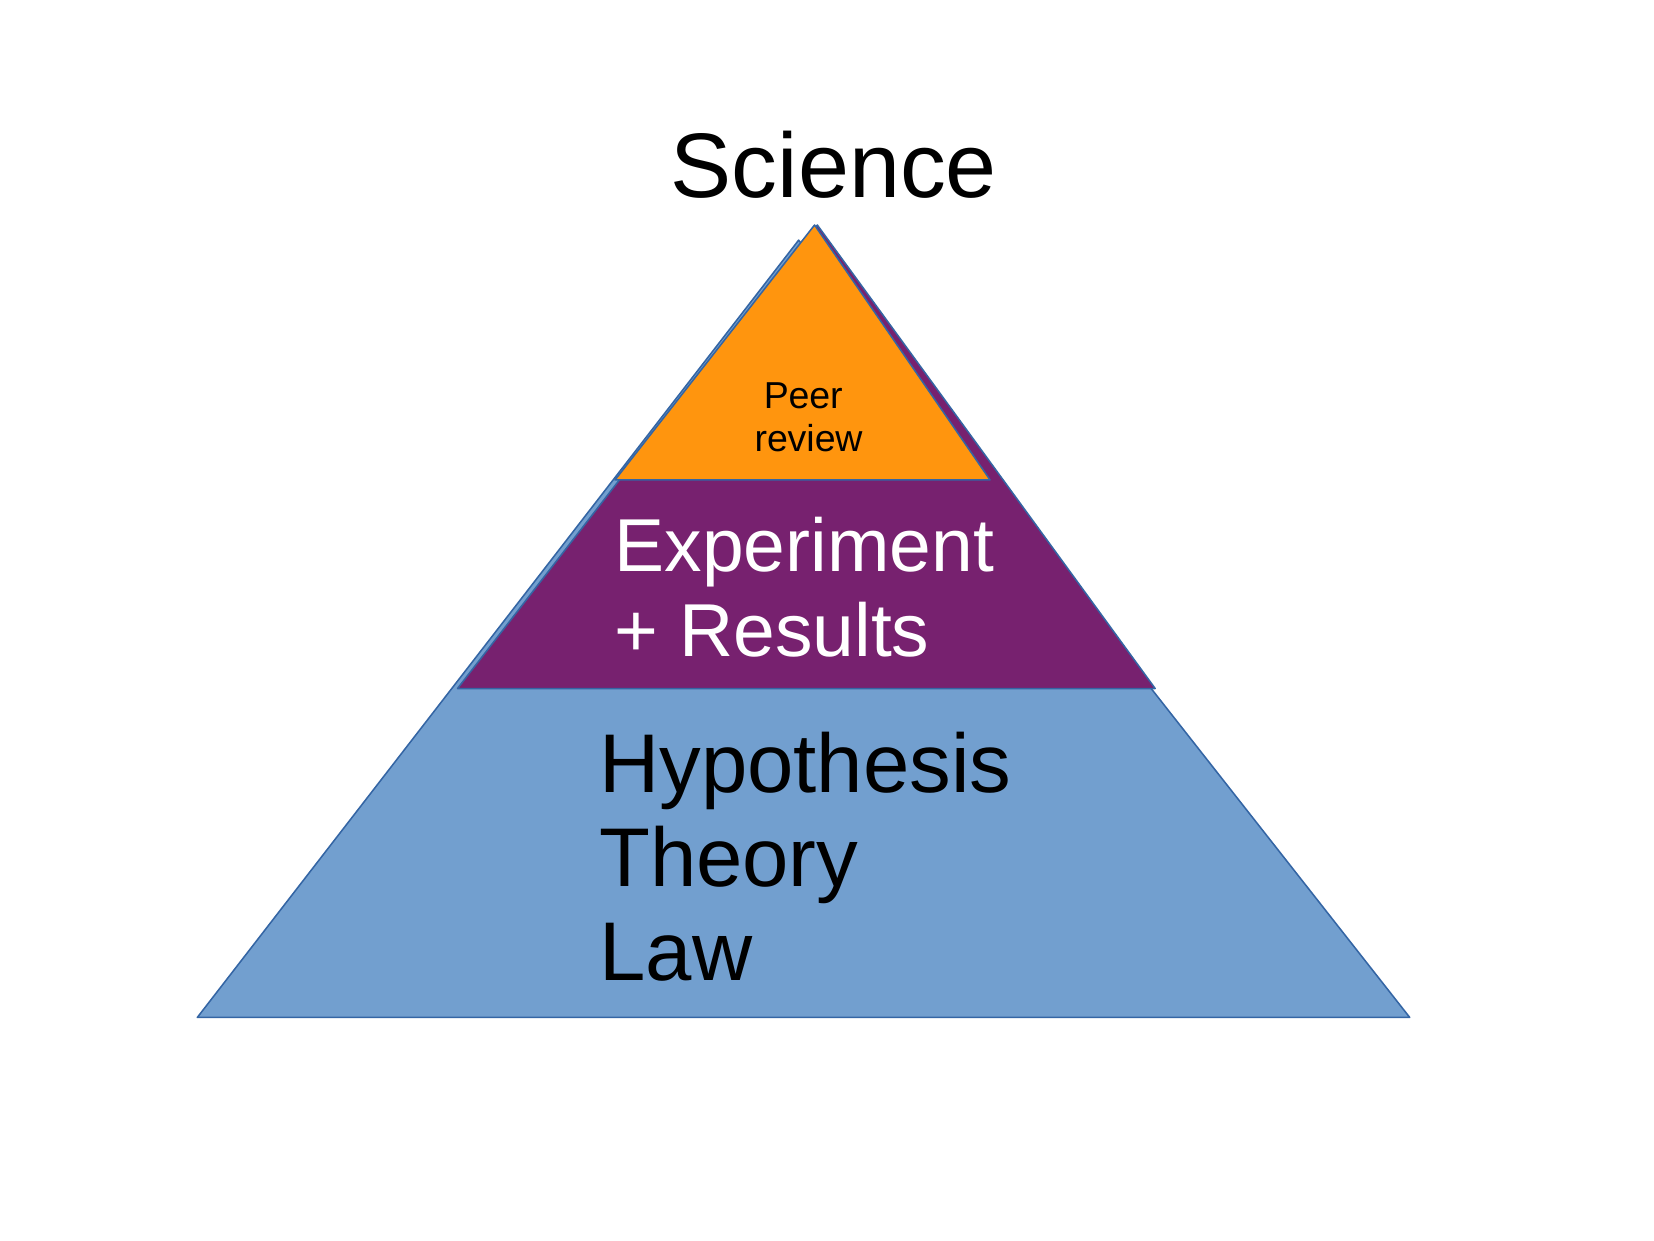

# Science
Peer
review
Experiment
+ Results
Hypothesis
Theory
Law